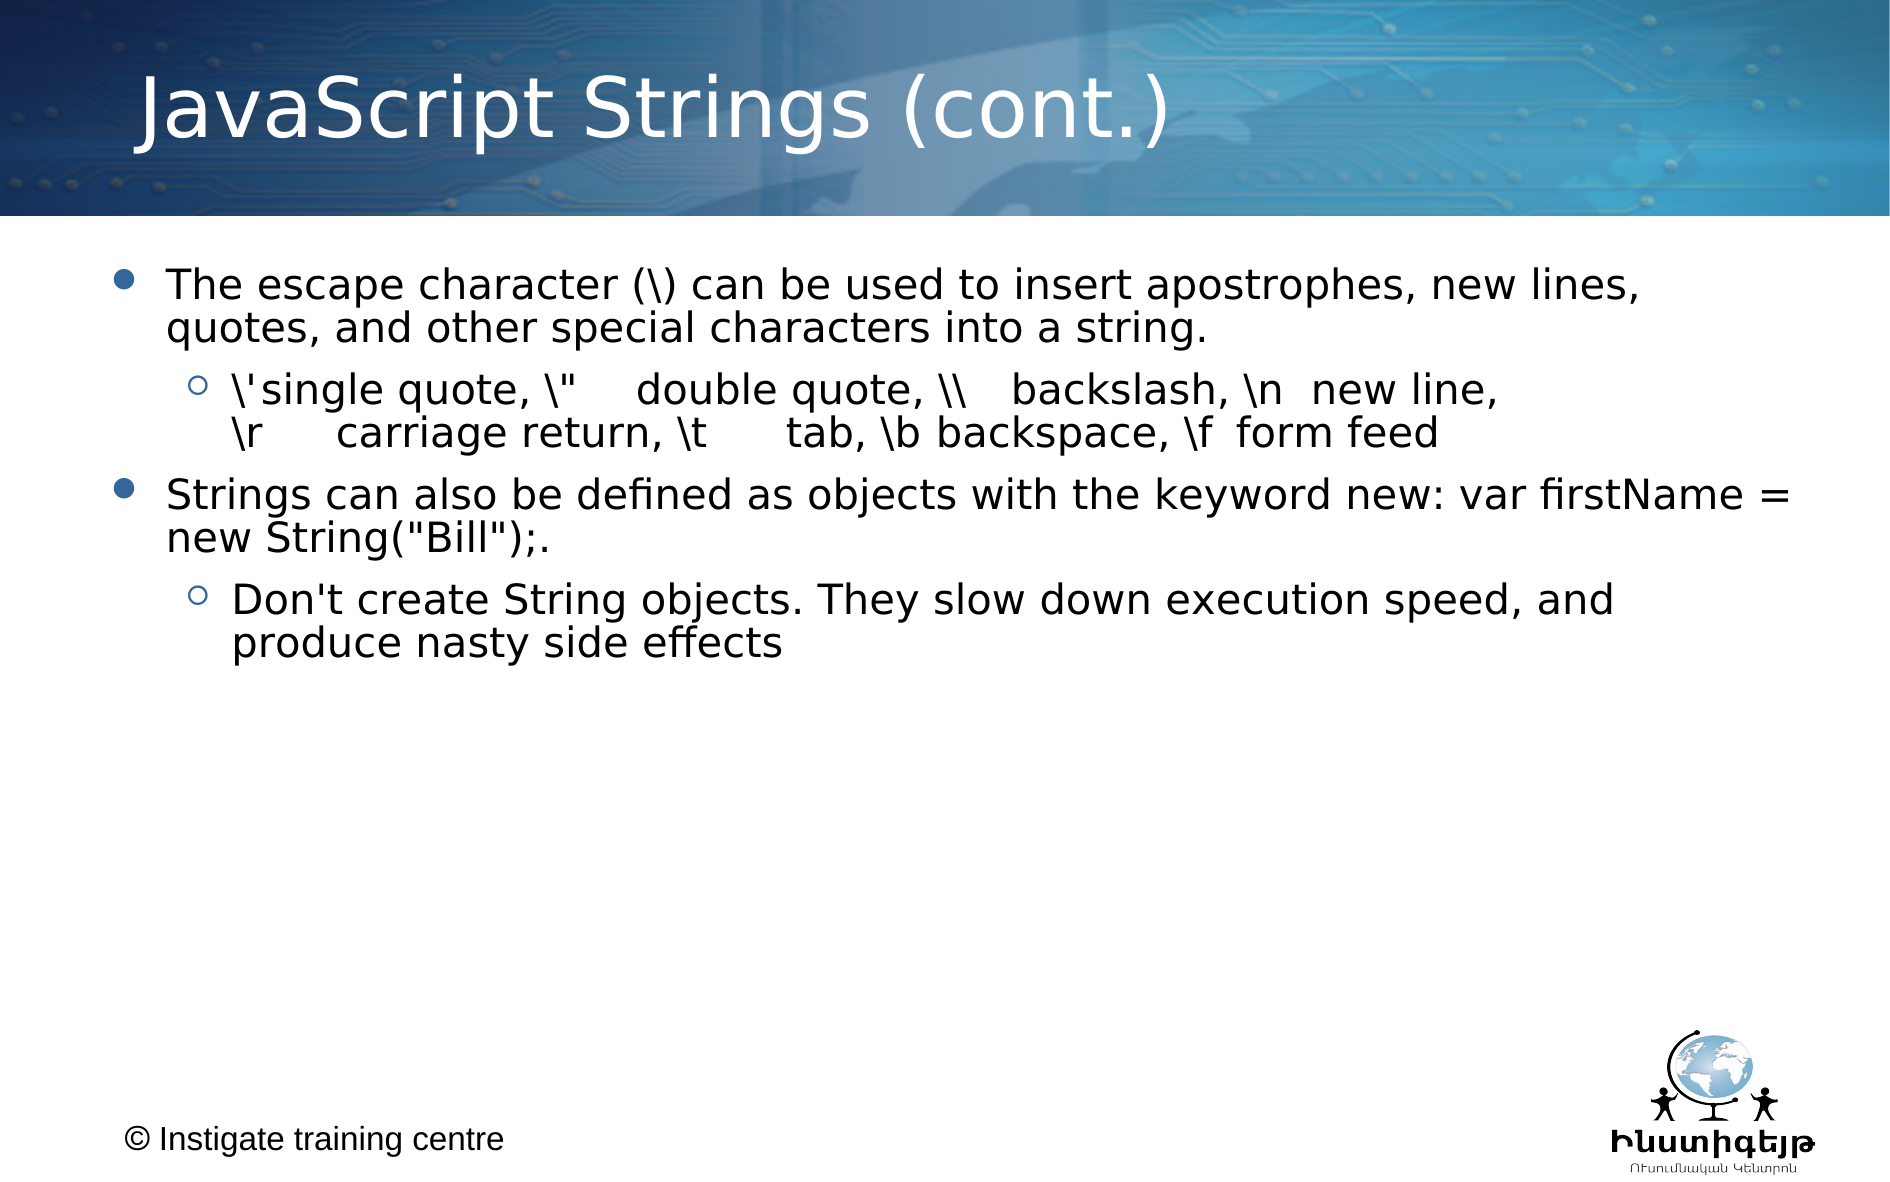

JavaScript Strings (cont.)
# The escape character (\) can be used to insert apostrophes, new lines, quotes, and other special characters into a string.
\'	single quote, \"	double quote, \\	backslash, \n	new line,
\r	carriage return, \t		tab, \b	backspace, \f	form feed
Strings can also be defined as objects with the keyword new: var firstName = new String("Bill");.
Don't create String objects. They slow down execution speed, and produce nasty side effects